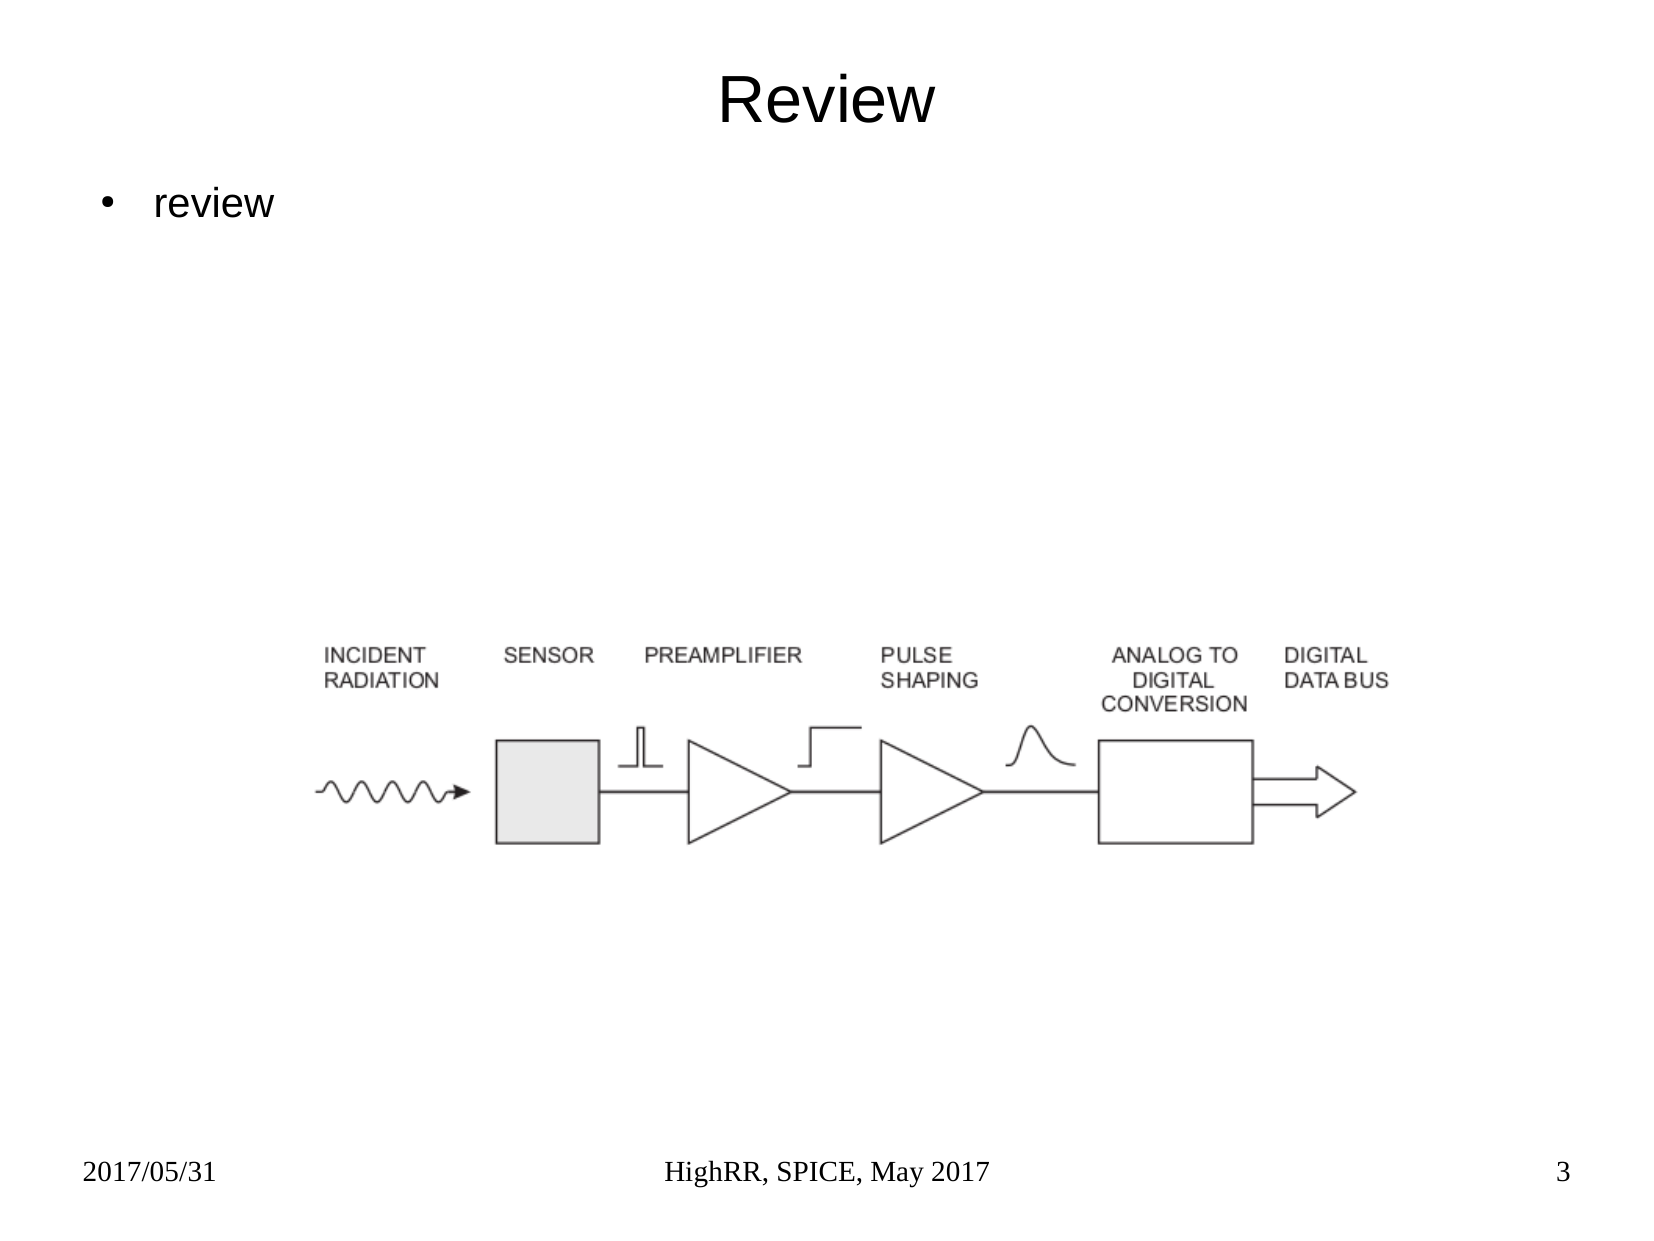

# Review
review
2017/05/31
HighRR, SPICE, May 2017
3